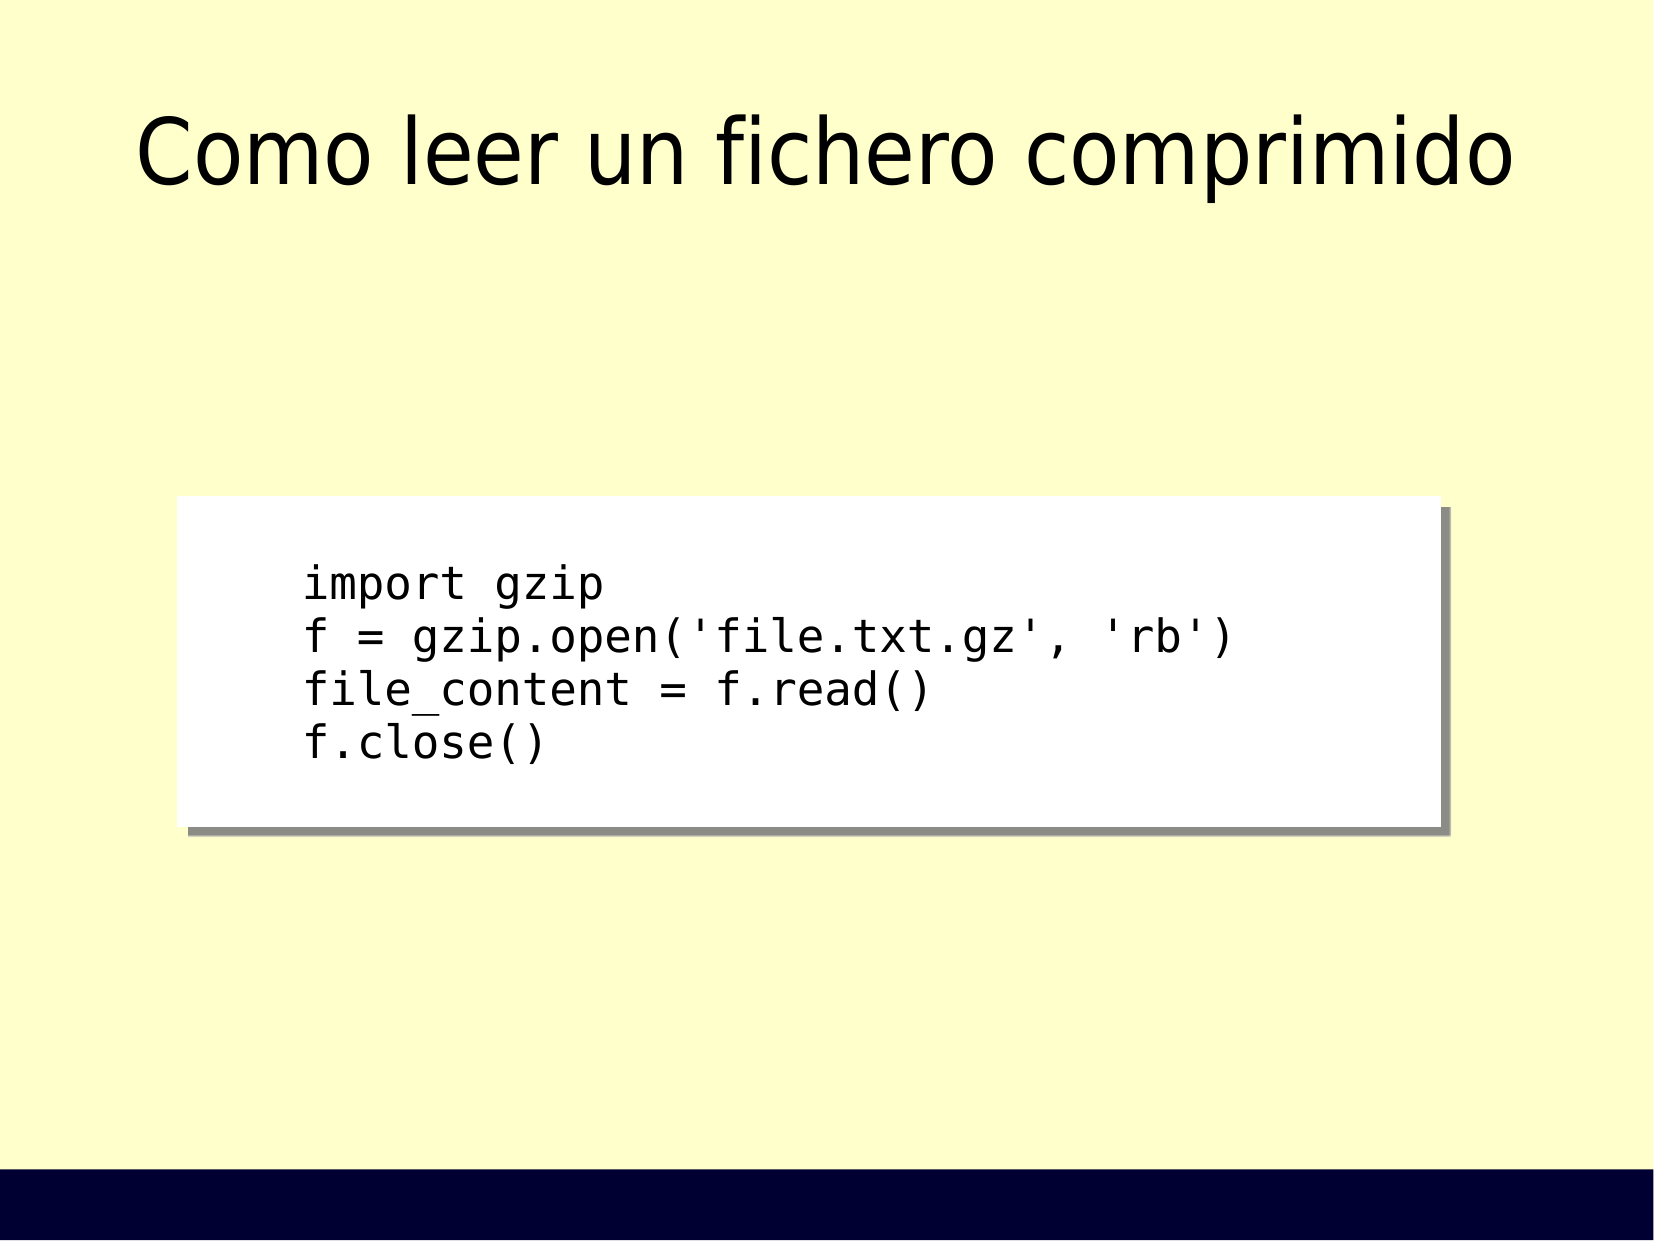

# Como leer un fichero comprimido
 import gzip
 f = gzip.open('file.txt.gz', 'rb')
 file_content = f.read()
 f.close()